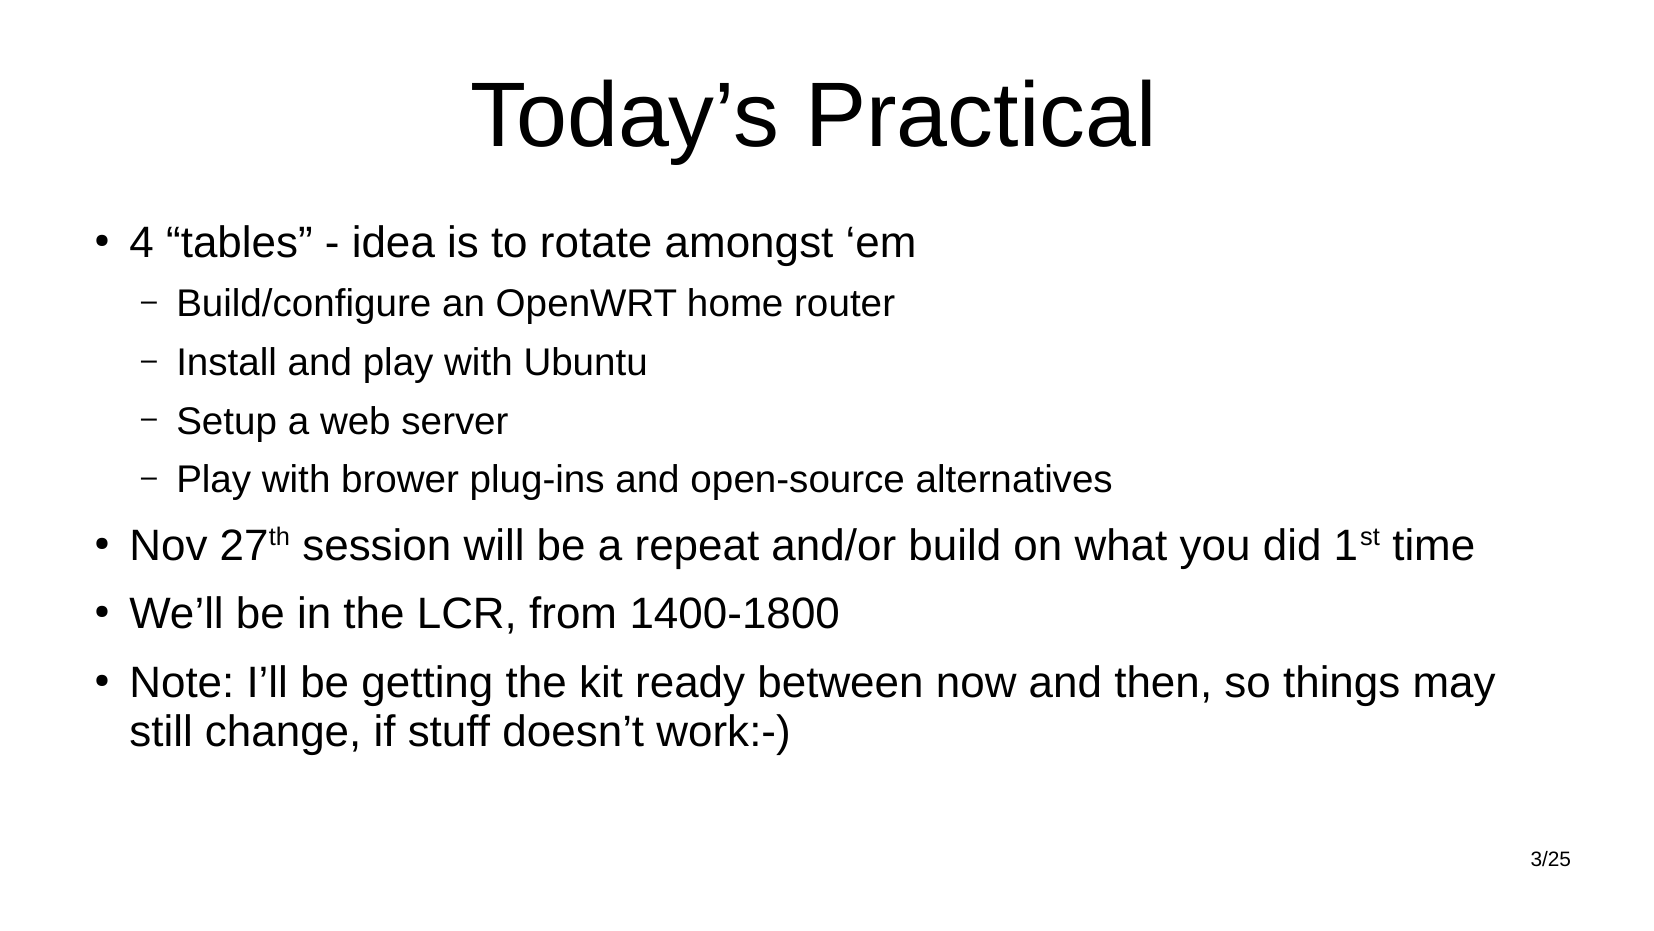

# Today’s Practical
4 “tables” - idea is to rotate amongst ‘em
Build/configure an OpenWRT home router
Install and play with Ubuntu
Setup a web server
Play with brower plug-ins and open-source alternatives
Nov 27th session will be a repeat and/or build on what you did 1st time
We’ll be in the LCR, from 1400-1800
Note: I’ll be getting the kit ready between now and then, so things may still change, if stuff doesn’t work:-)
3